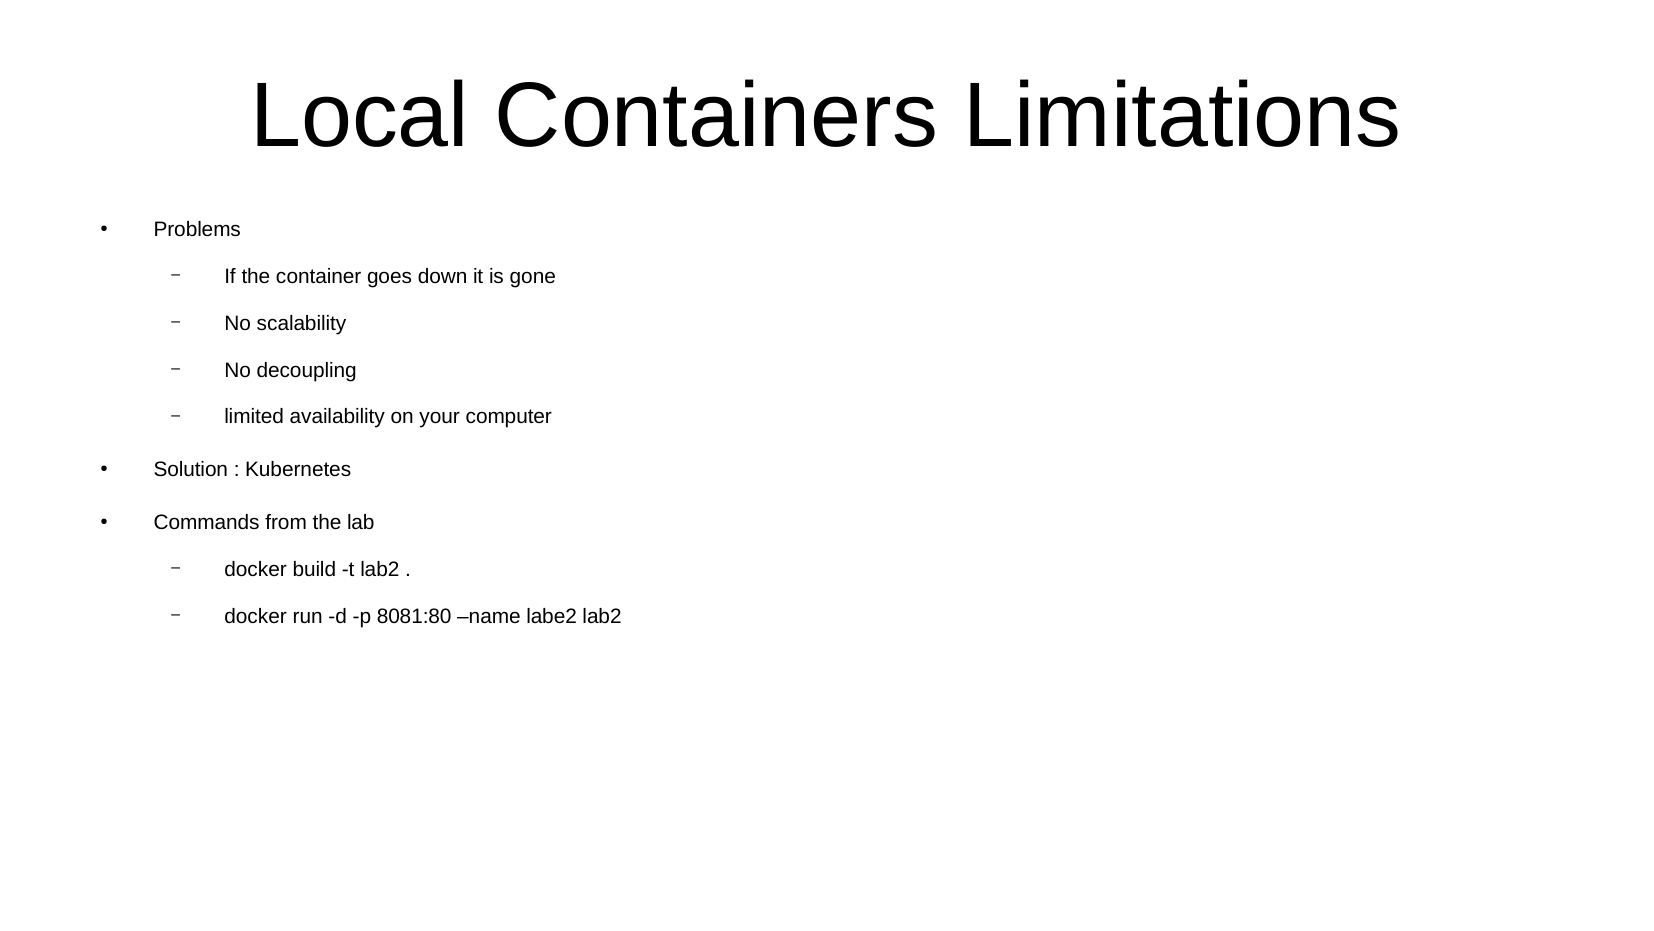

# Local Containers Limitations
Problems
If the container goes down it is gone
No scalability
No decoupling
limited availability on your computer
Solution : Kubernetes
Commands from the lab
docker build -t lab2 .
docker run -d -p 8081:80 –name labe2 lab2